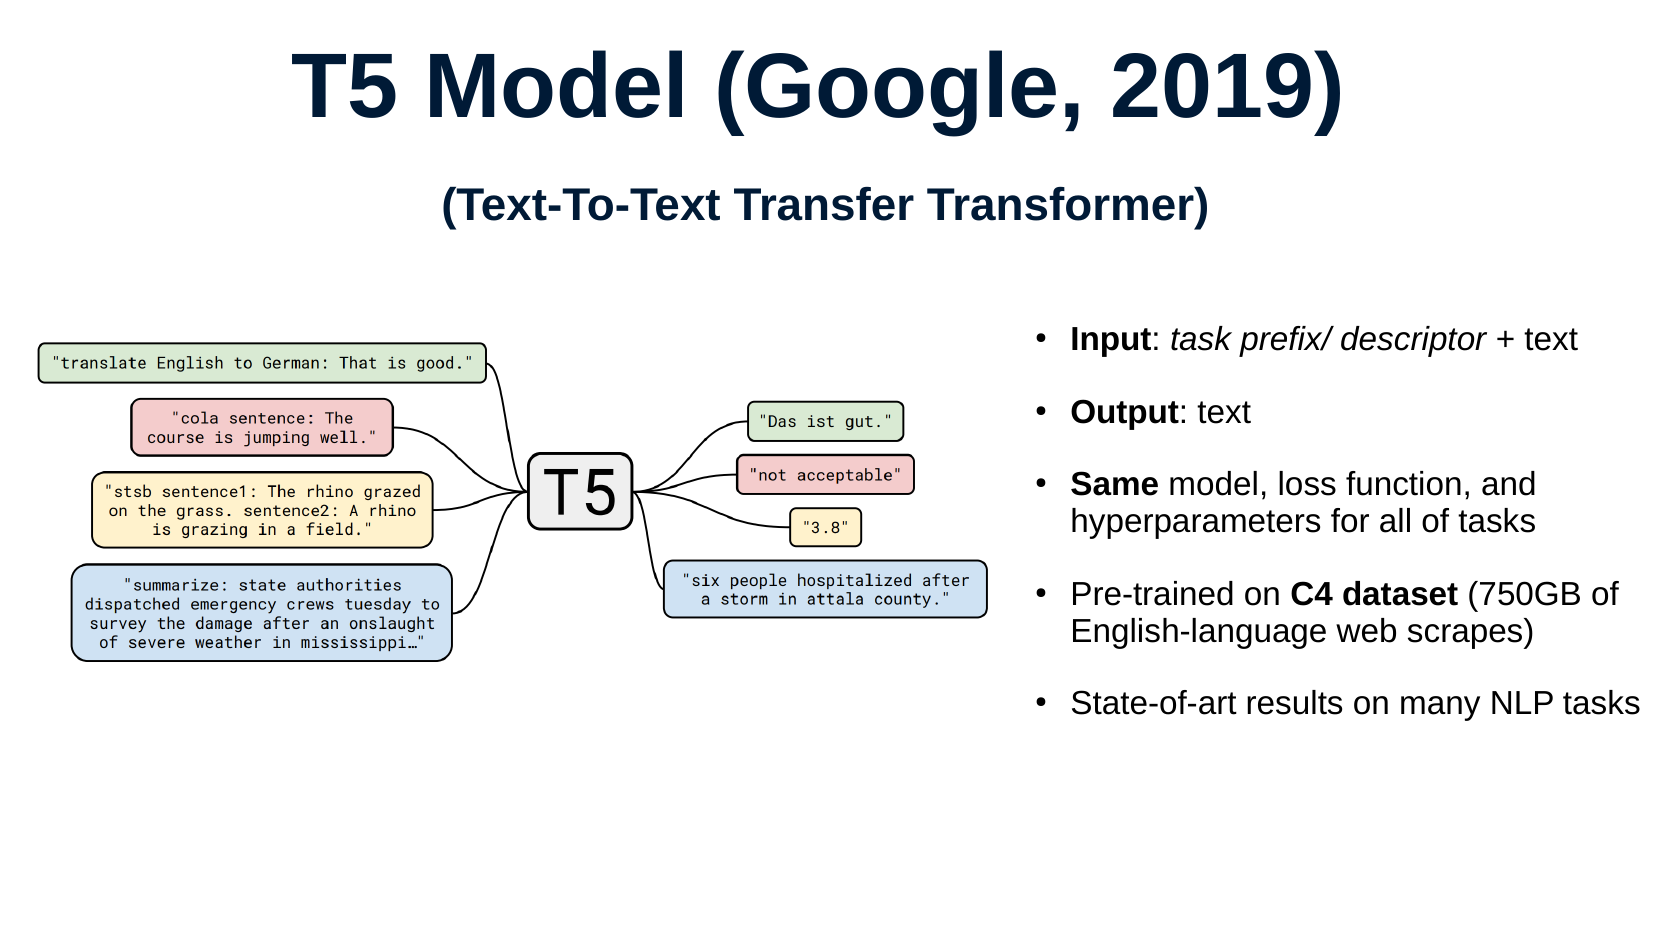

# T5 Model (Google, 2019) (Text-To-Text Transfer Transformer)
Input: task prefix/ descriptor + text
Output: text
Same model, loss function, and hyperparameters for all of tasks
Pre-trained on C4 dataset (750GB of English-language web scrapes)
State-of-art results on many NLP tasks